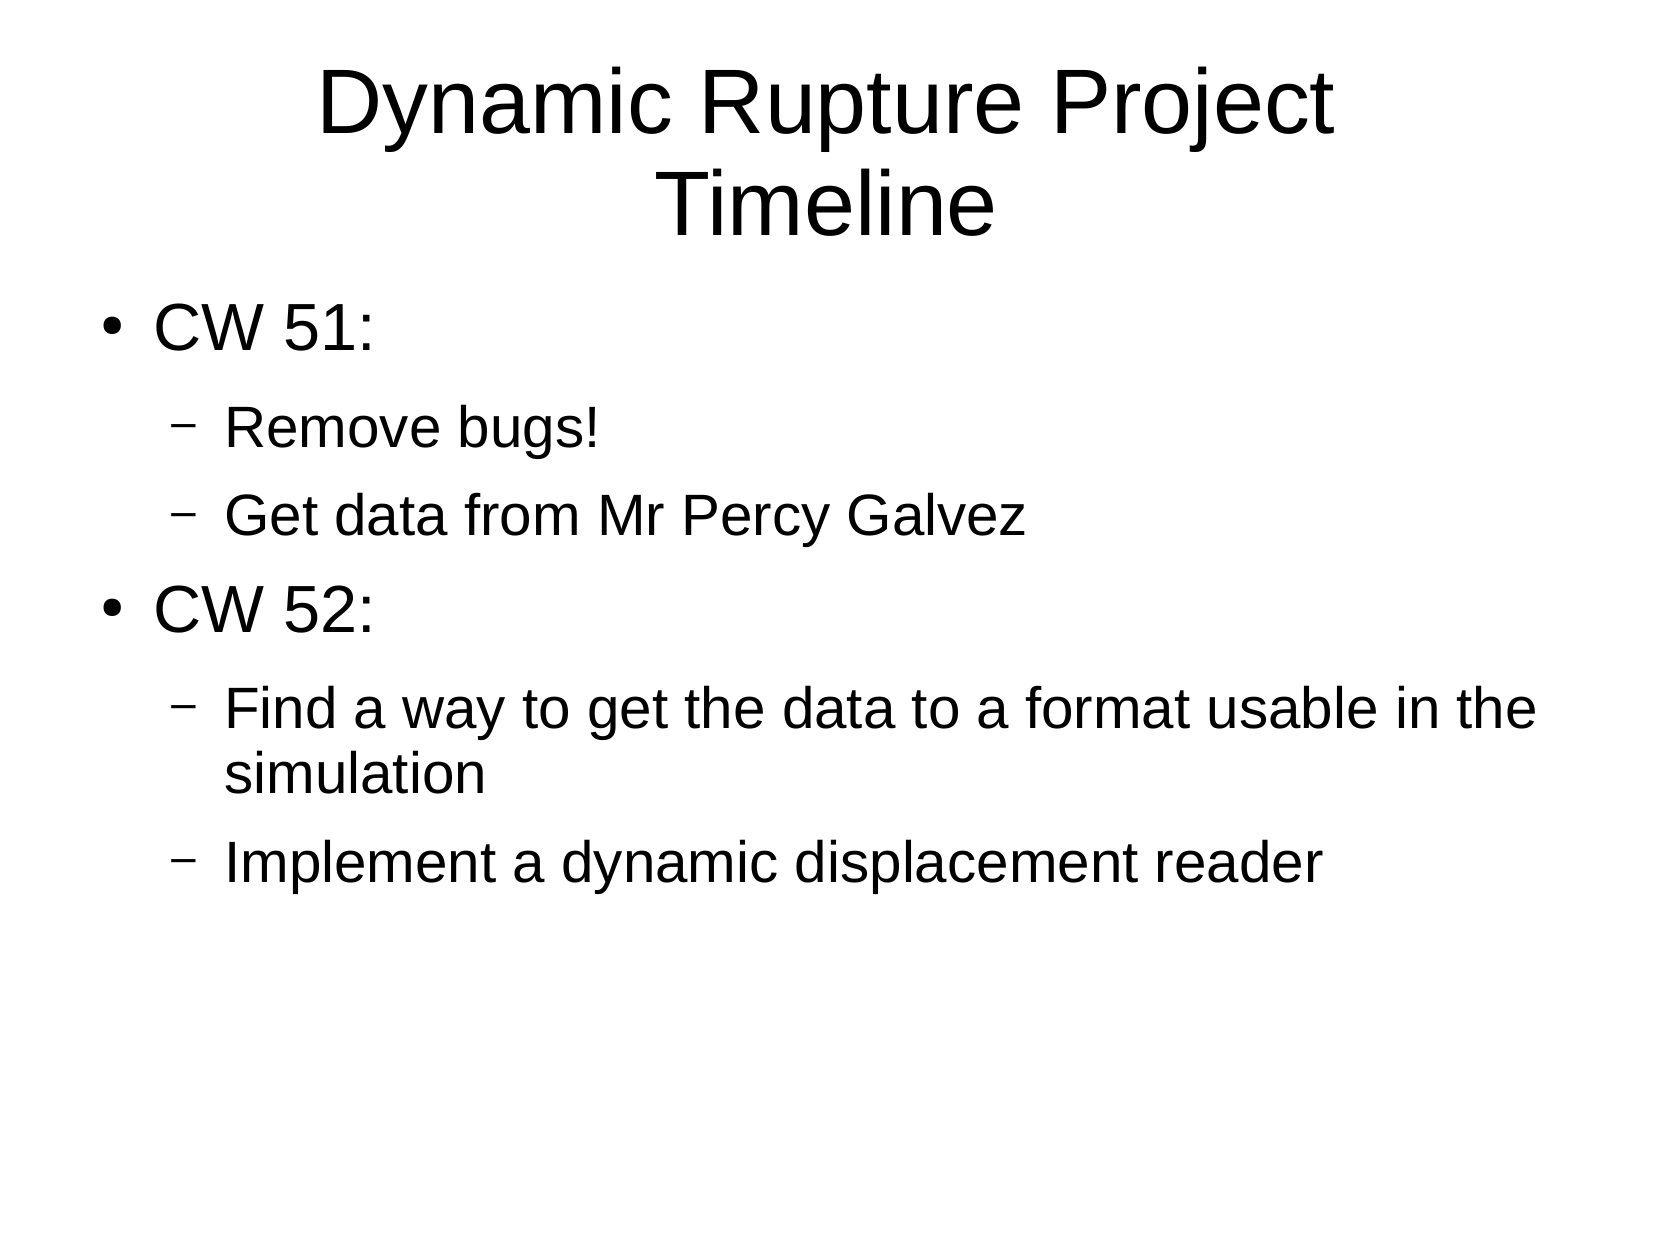

# Dynamic Rupture Project Timeline
CW 51:
Remove bugs!
Get data from Mr Percy Galvez
CW 52:
Find a way to get the data to a format usable in the simulation
Implement a dynamic displacement reader